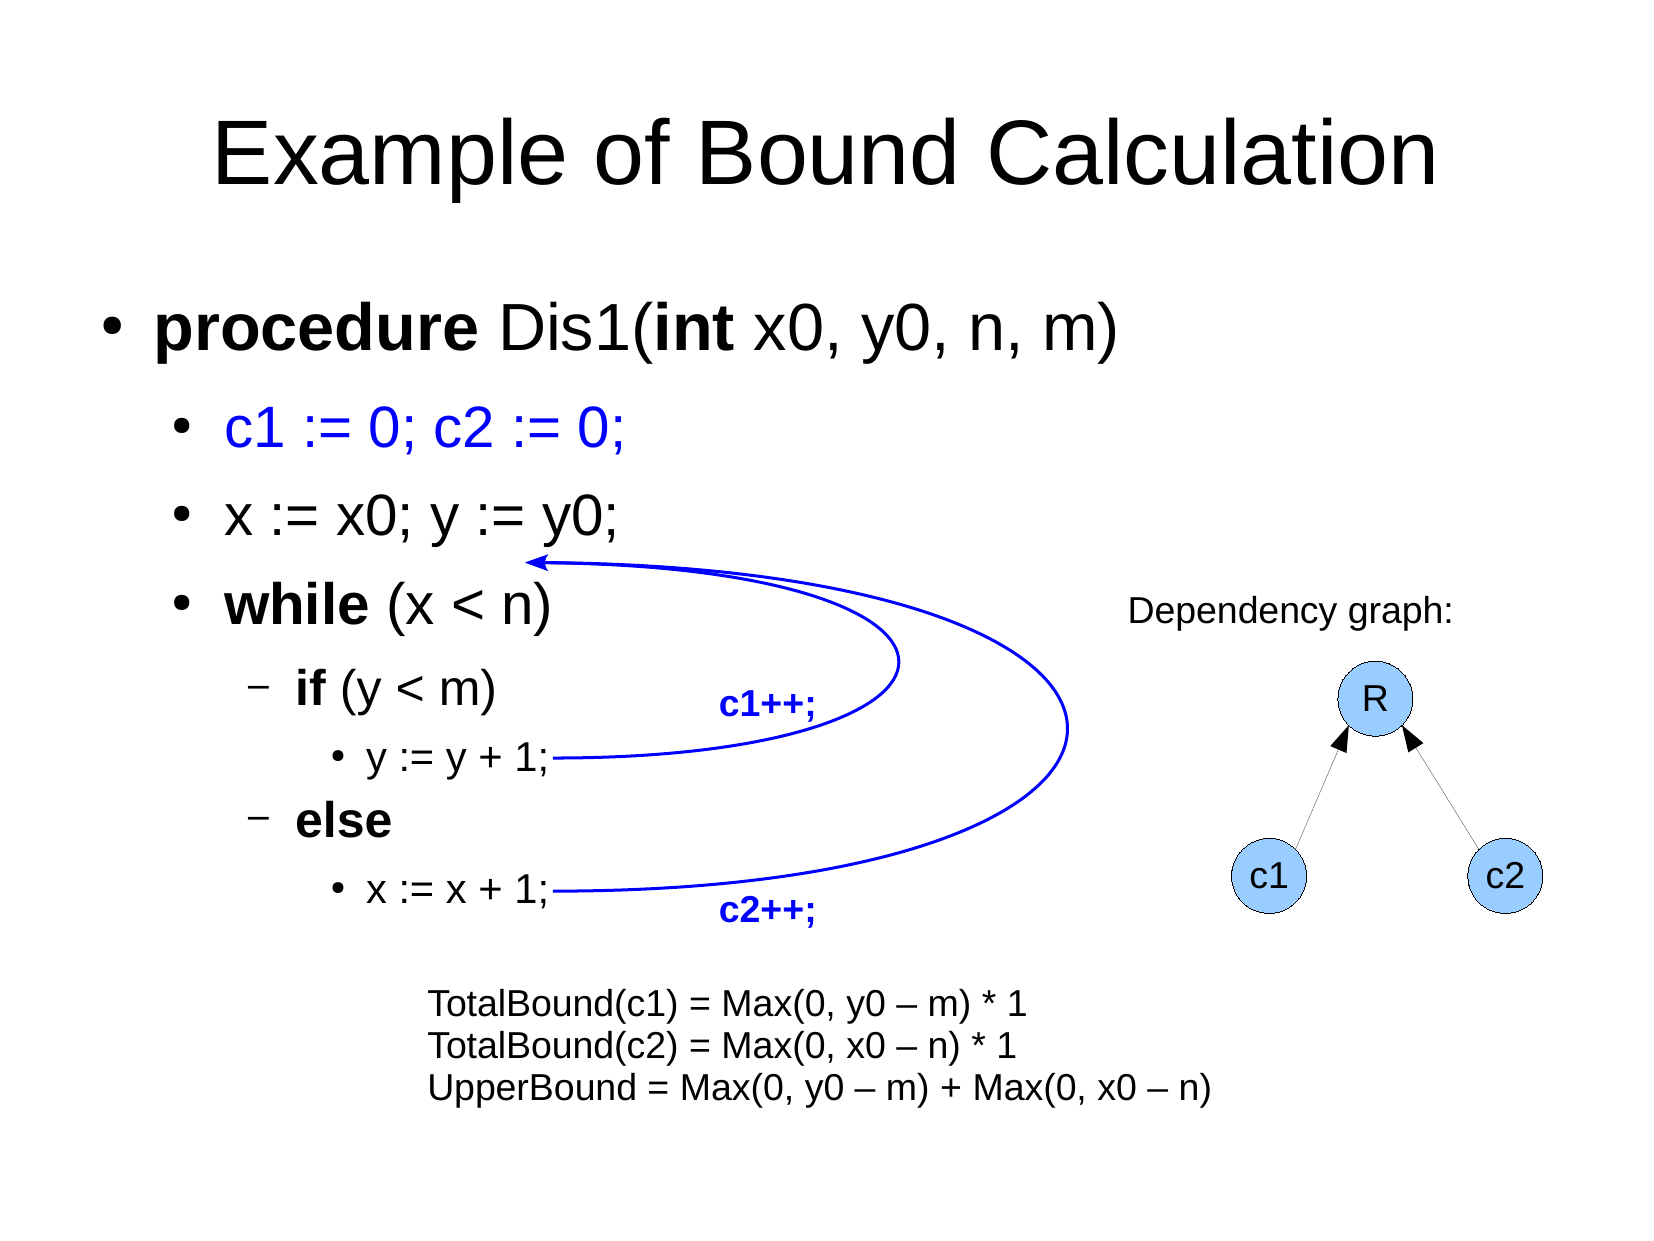

# Example of Bound Calculation
procedure Dis1(int x0, y0, n, m)
c1 := 0; c2 := 0;
x := x0; y := y0;
while (x < n)
if (y < m)
y := y + 1;
else
x := x + 1;
Dependency graph:
R
c1++;
c1
c2
c2++;
TotalBound(c1) = Max(0, y0 – m) * 1
TotalBound(c2) = Max(0, x0 – n) * 1
UpperBound = Max(0, y0 – m) + Max(0, x0 – n)